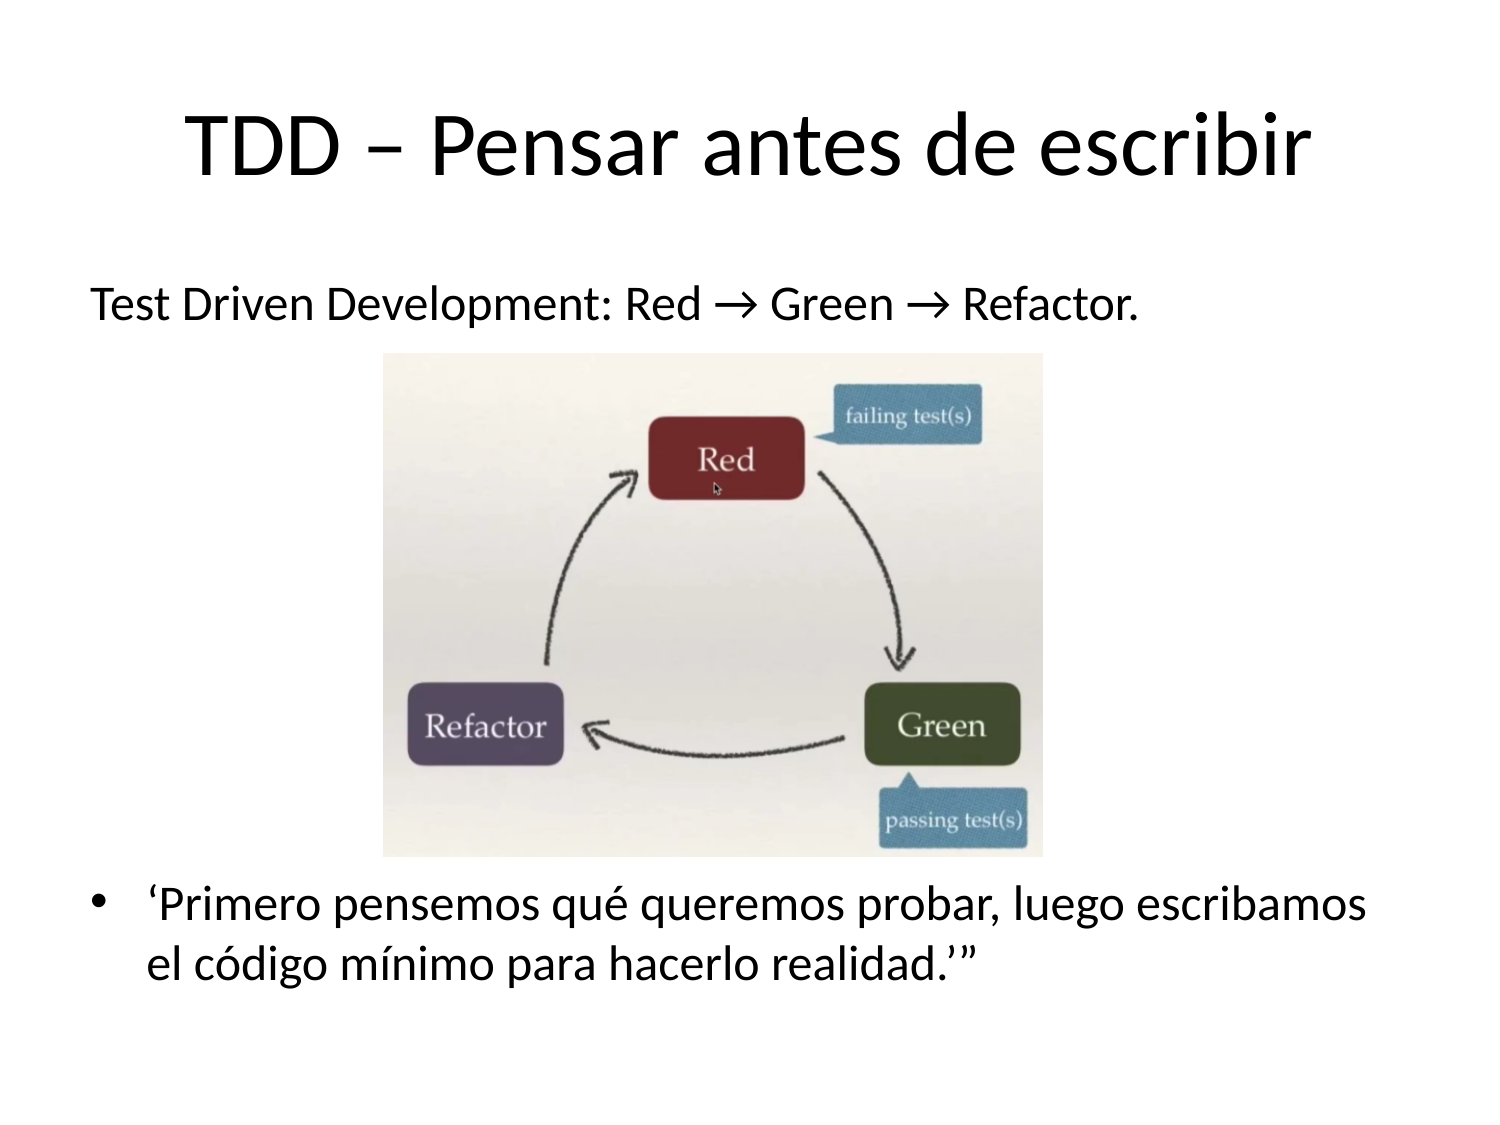

# TDD – Pensar antes de escribir
Test Driven Development: Red → Green → Refactor.
‘Primero pensemos qué queremos probar, luego escribamos el código mínimo para hacerlo realidad.’”